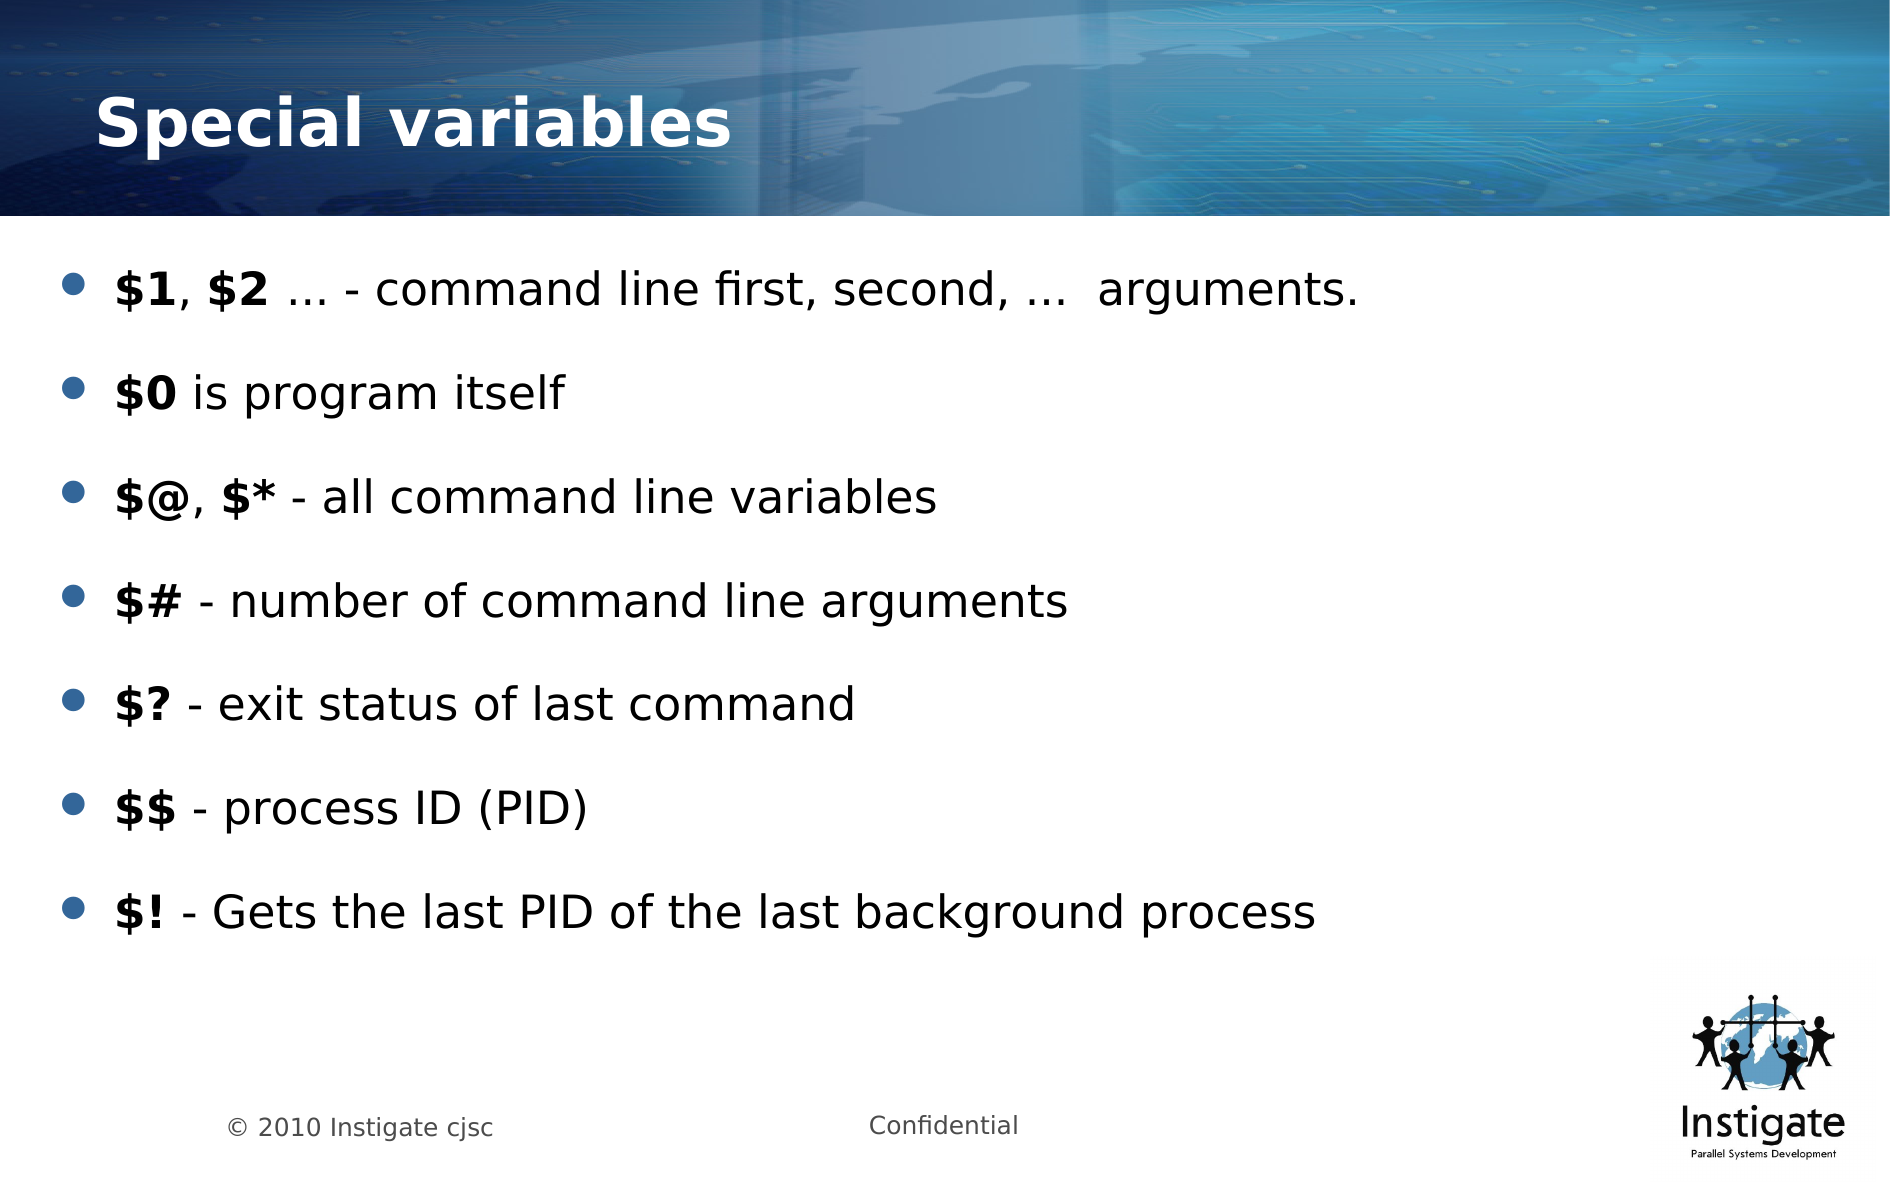

# Special variables
$1, $2 ... - command line first, second, ... arguments.
$0 is program itself
$@, $* - all command line variables
$# - number of command line arguments
$? - exit status of last command
$$ - process ID (PID)
$! - Gets the last PID of the last background process